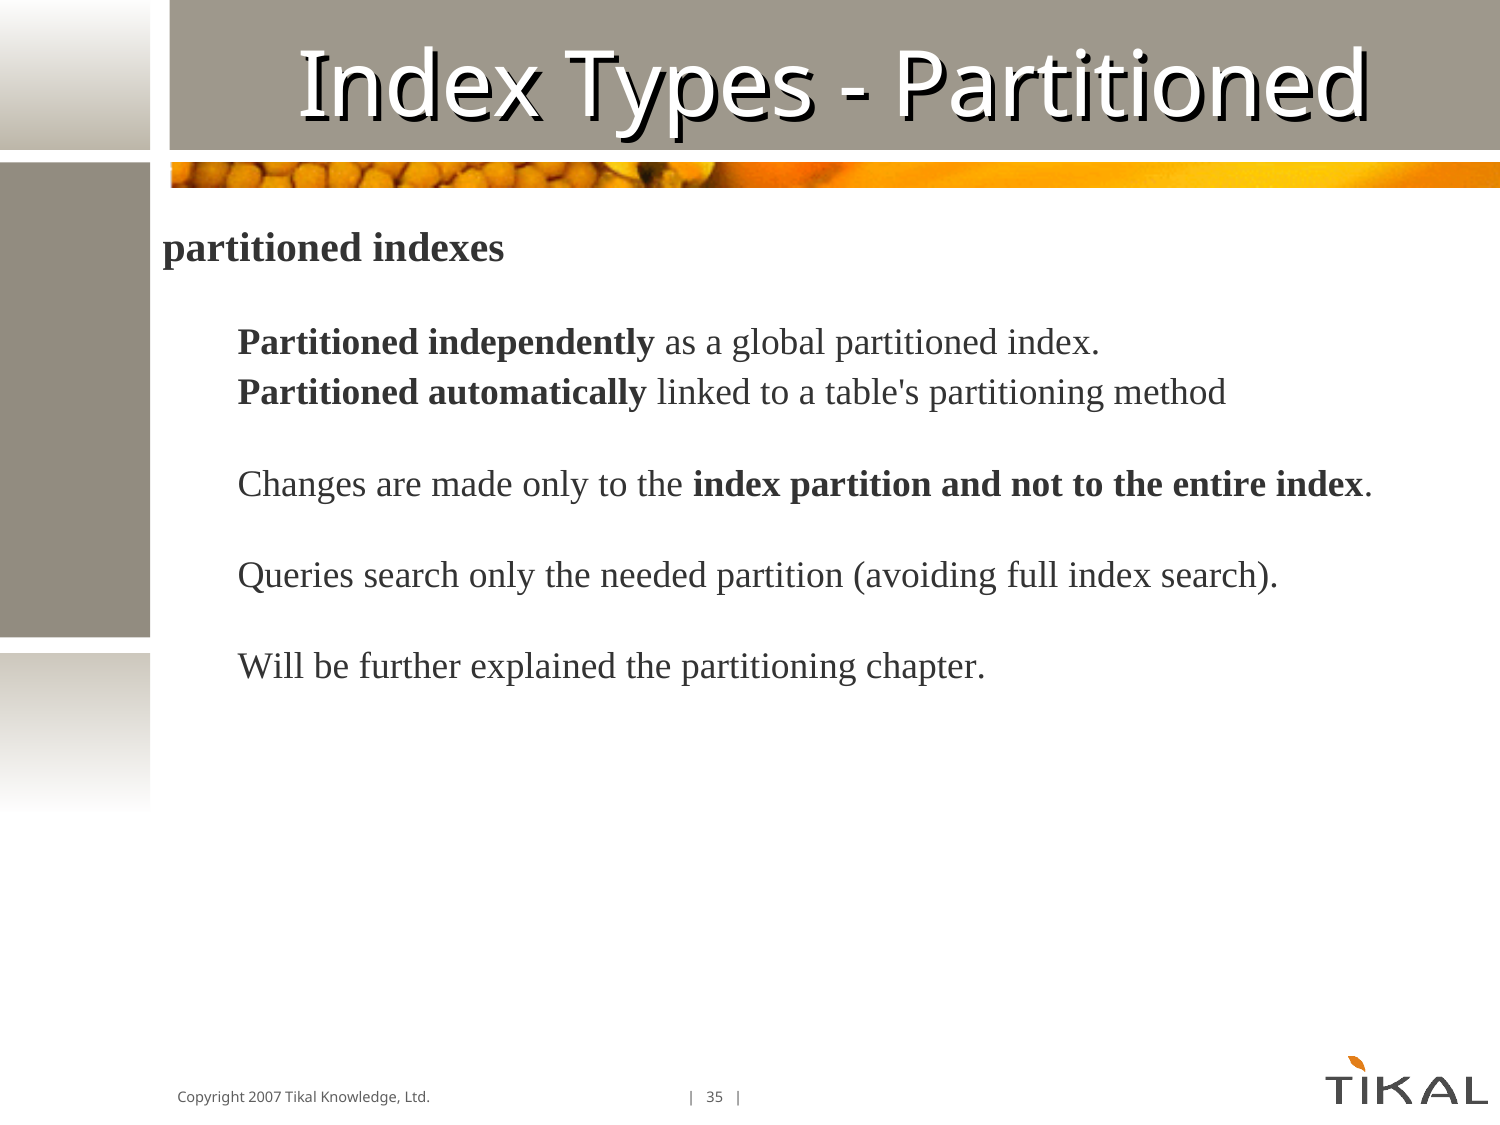

# Index Types - Partitioned
partitioned indexes
Partitioned independently as a global partitioned index.
Partitioned automatically linked to a table's partitioning method
Changes are made only to the index partition and not to the entire index.
Queries search only the needed partition (avoiding full index search).
Will be further explained the partitioning chapter.